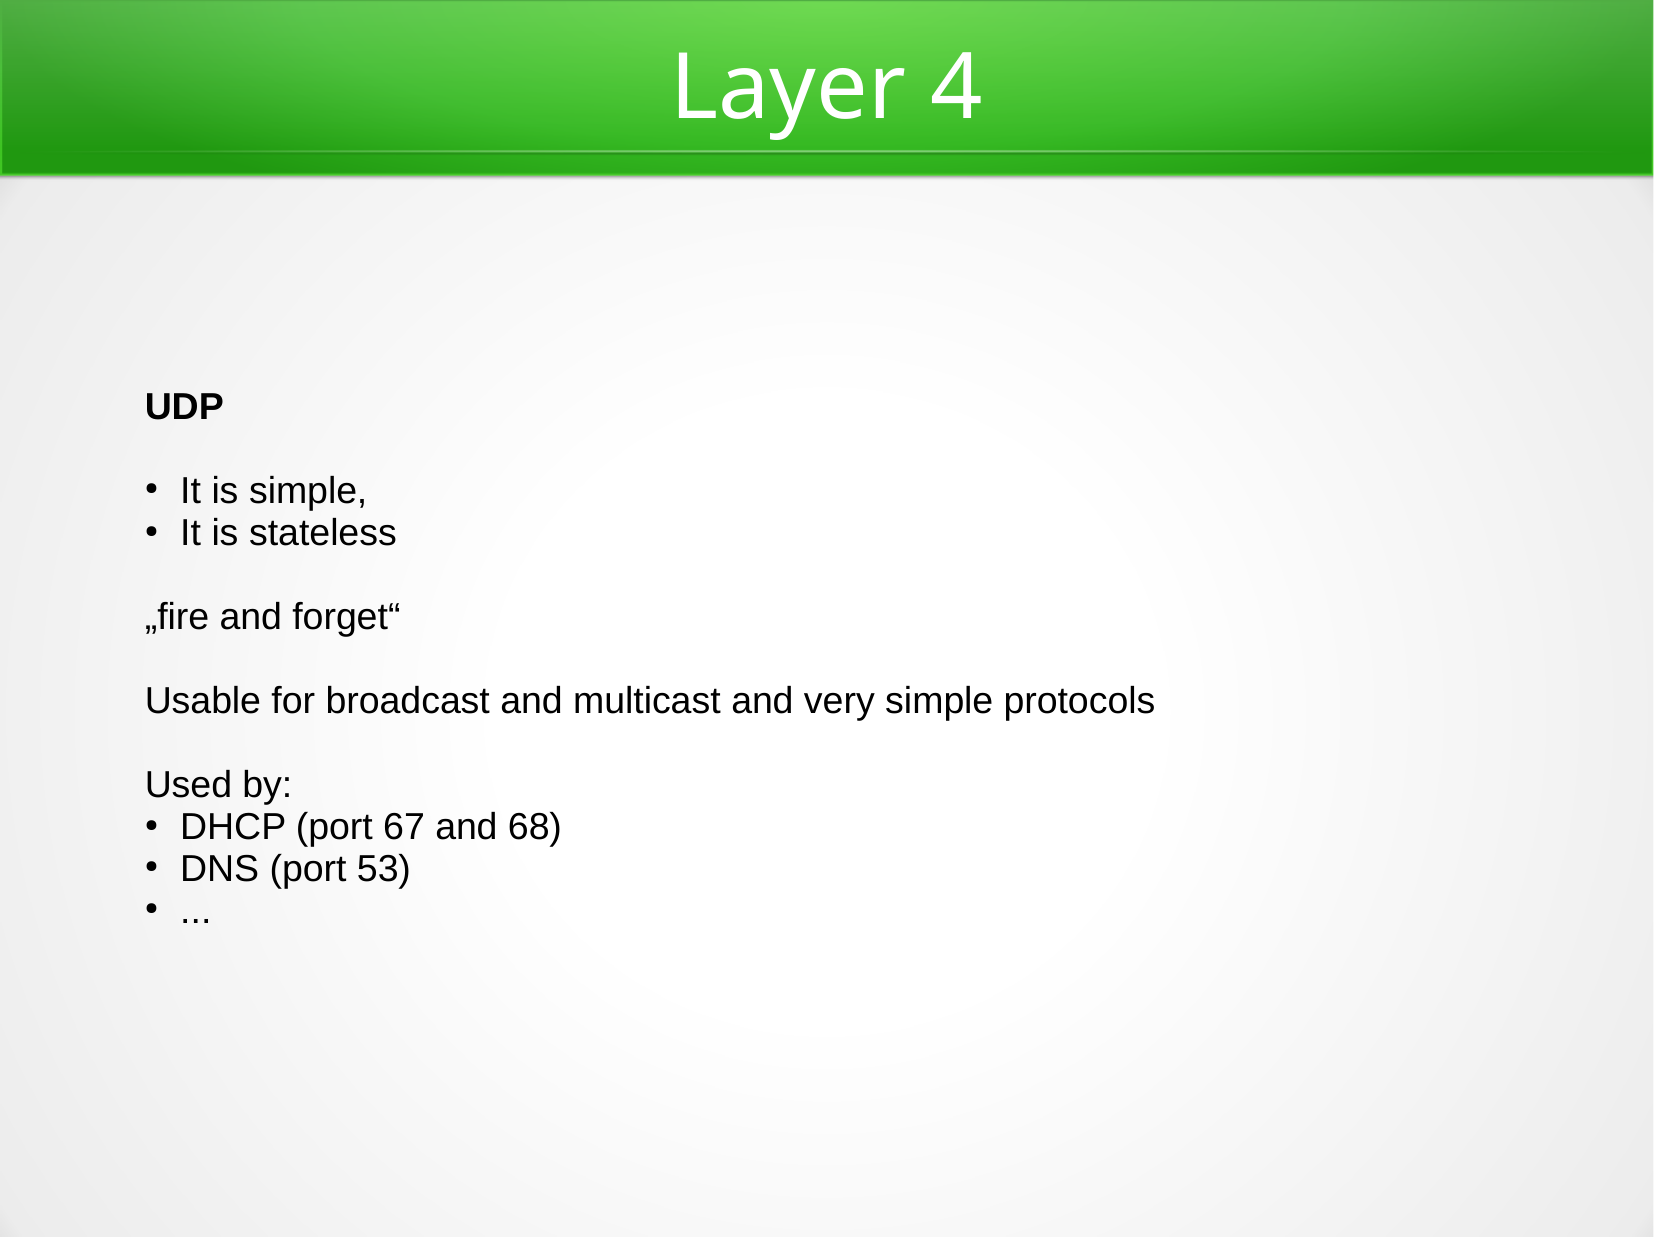

# Layer 4
UDP
It is simple,
It is stateless
„fire and forget“
Usable for broadcast and multicast and very simple protocols
Used by:
DHCP (port 67 and 68)
DNS (port 53)
...